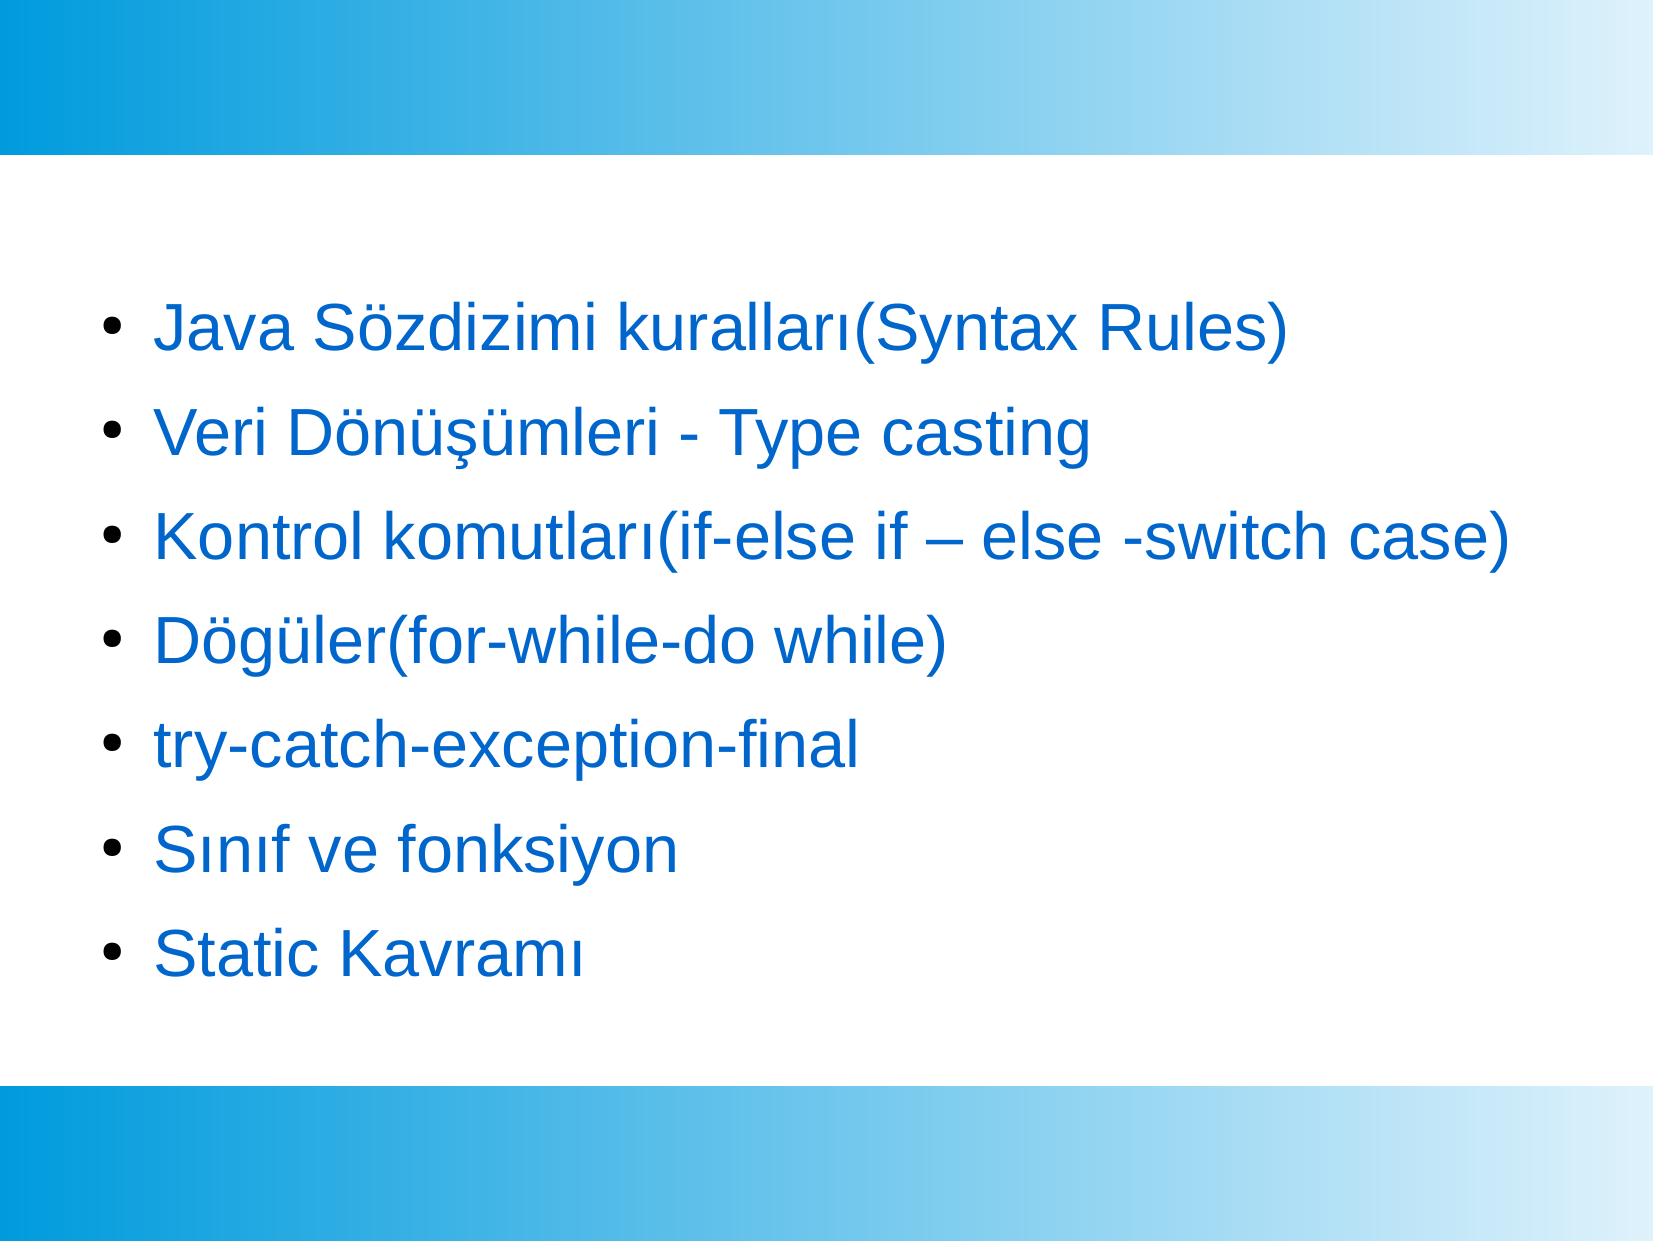

#
Java Sözdizimi kuralları(Syntax Rules)
Veri Dönüşümleri - Type casting
Kontrol komutları(if-else if – else -switch case)
Dögüler(for-while-do while)
try-catch-exception-final
Sınıf ve fonksiyon
Static Kavramı